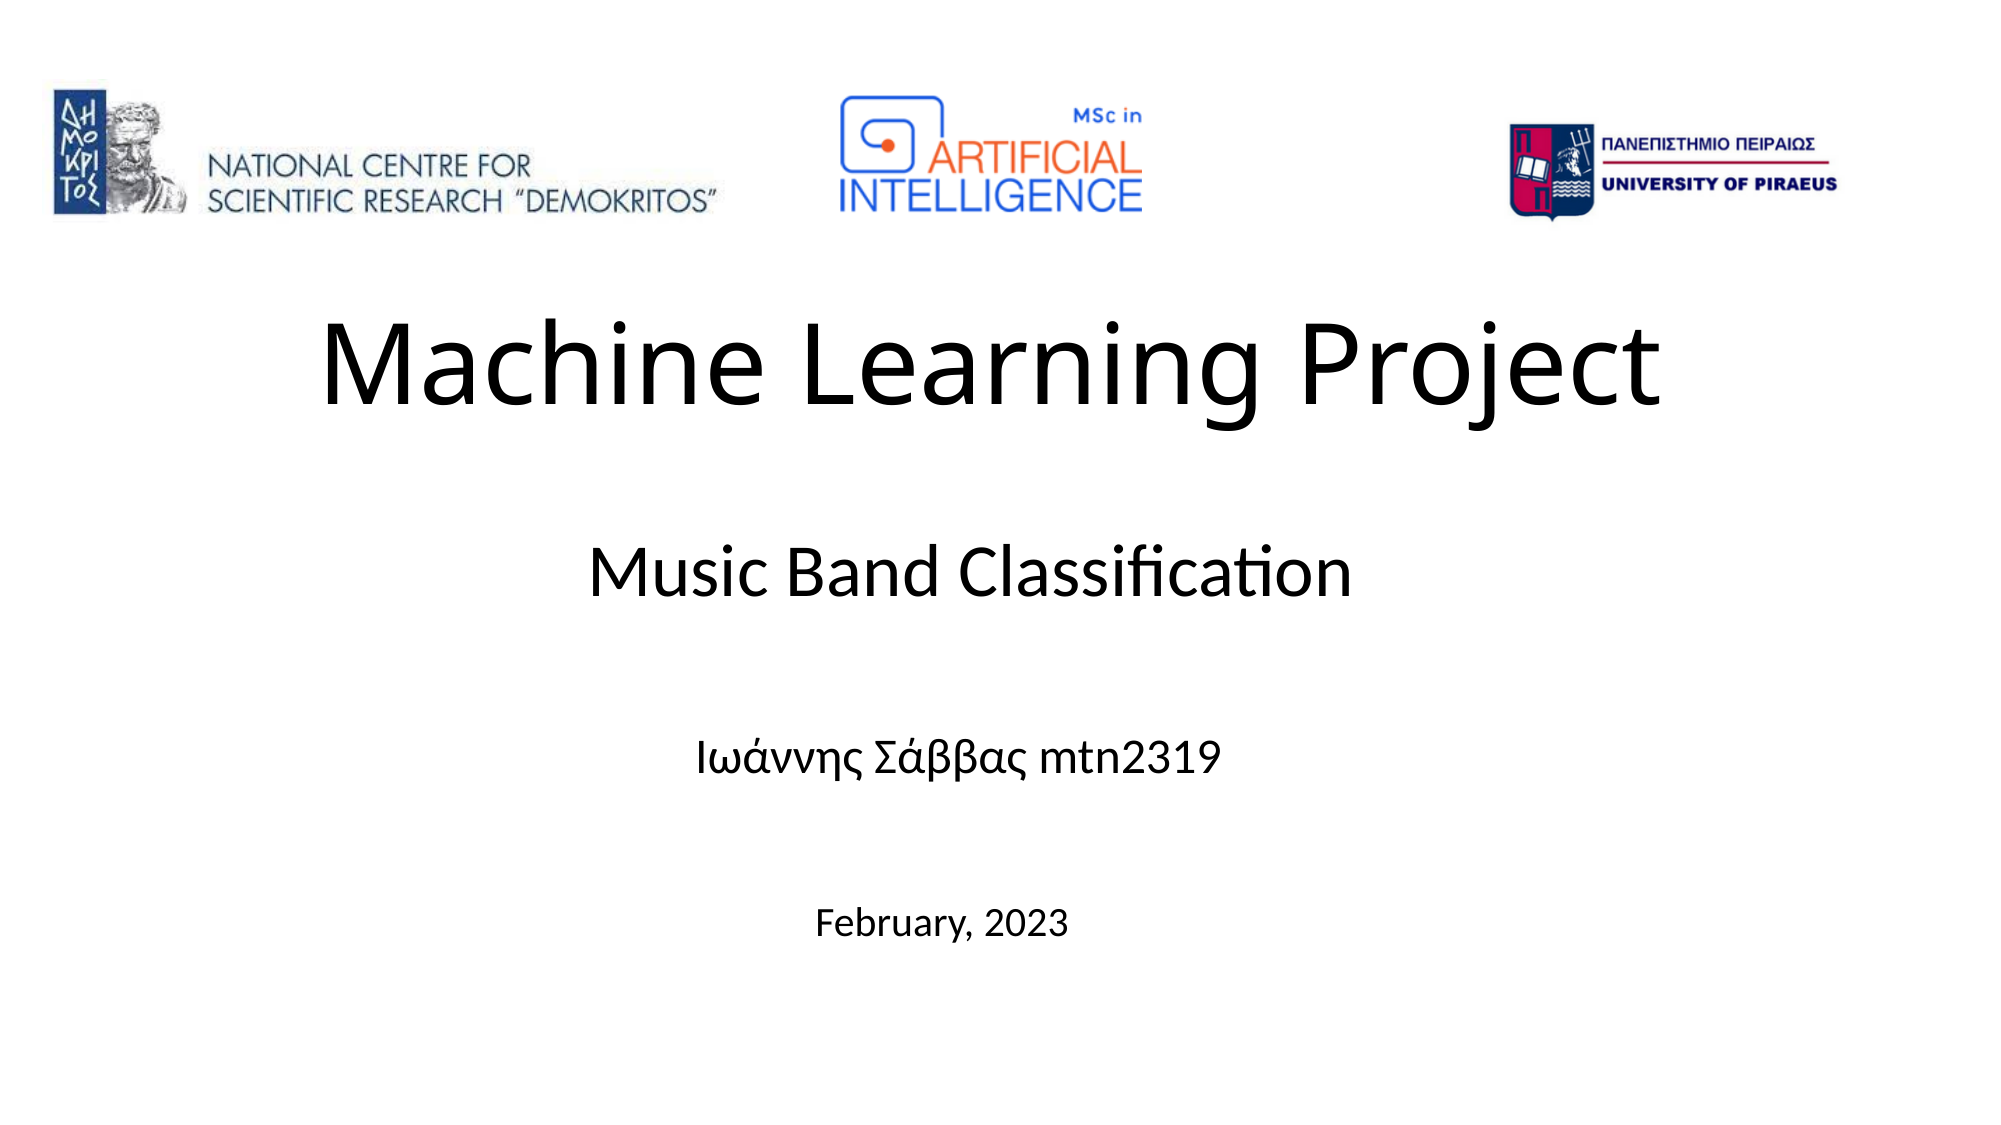

# Machine Learning Project
Music Band Classification
Ιωάννης Σάββας mtn2319
February, 2023